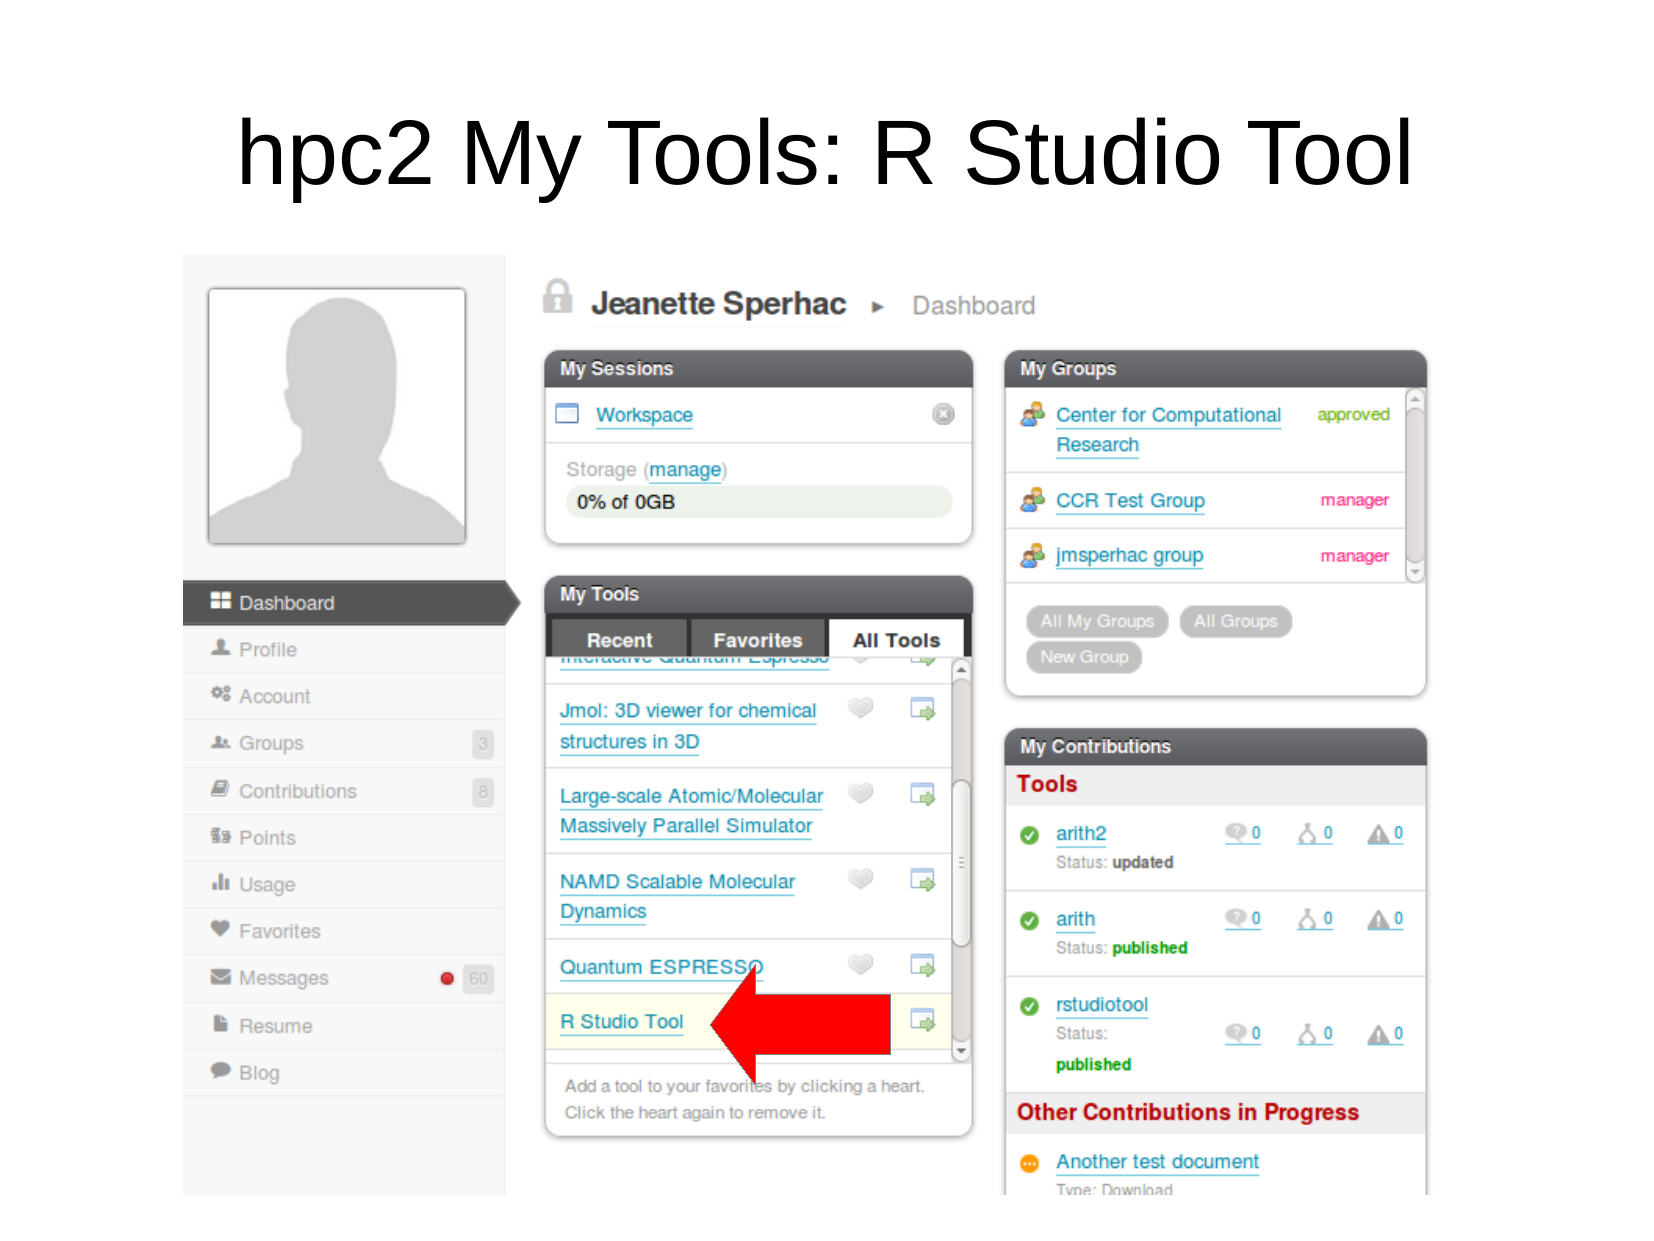

# hpc2 My Tools: R Studio Tool